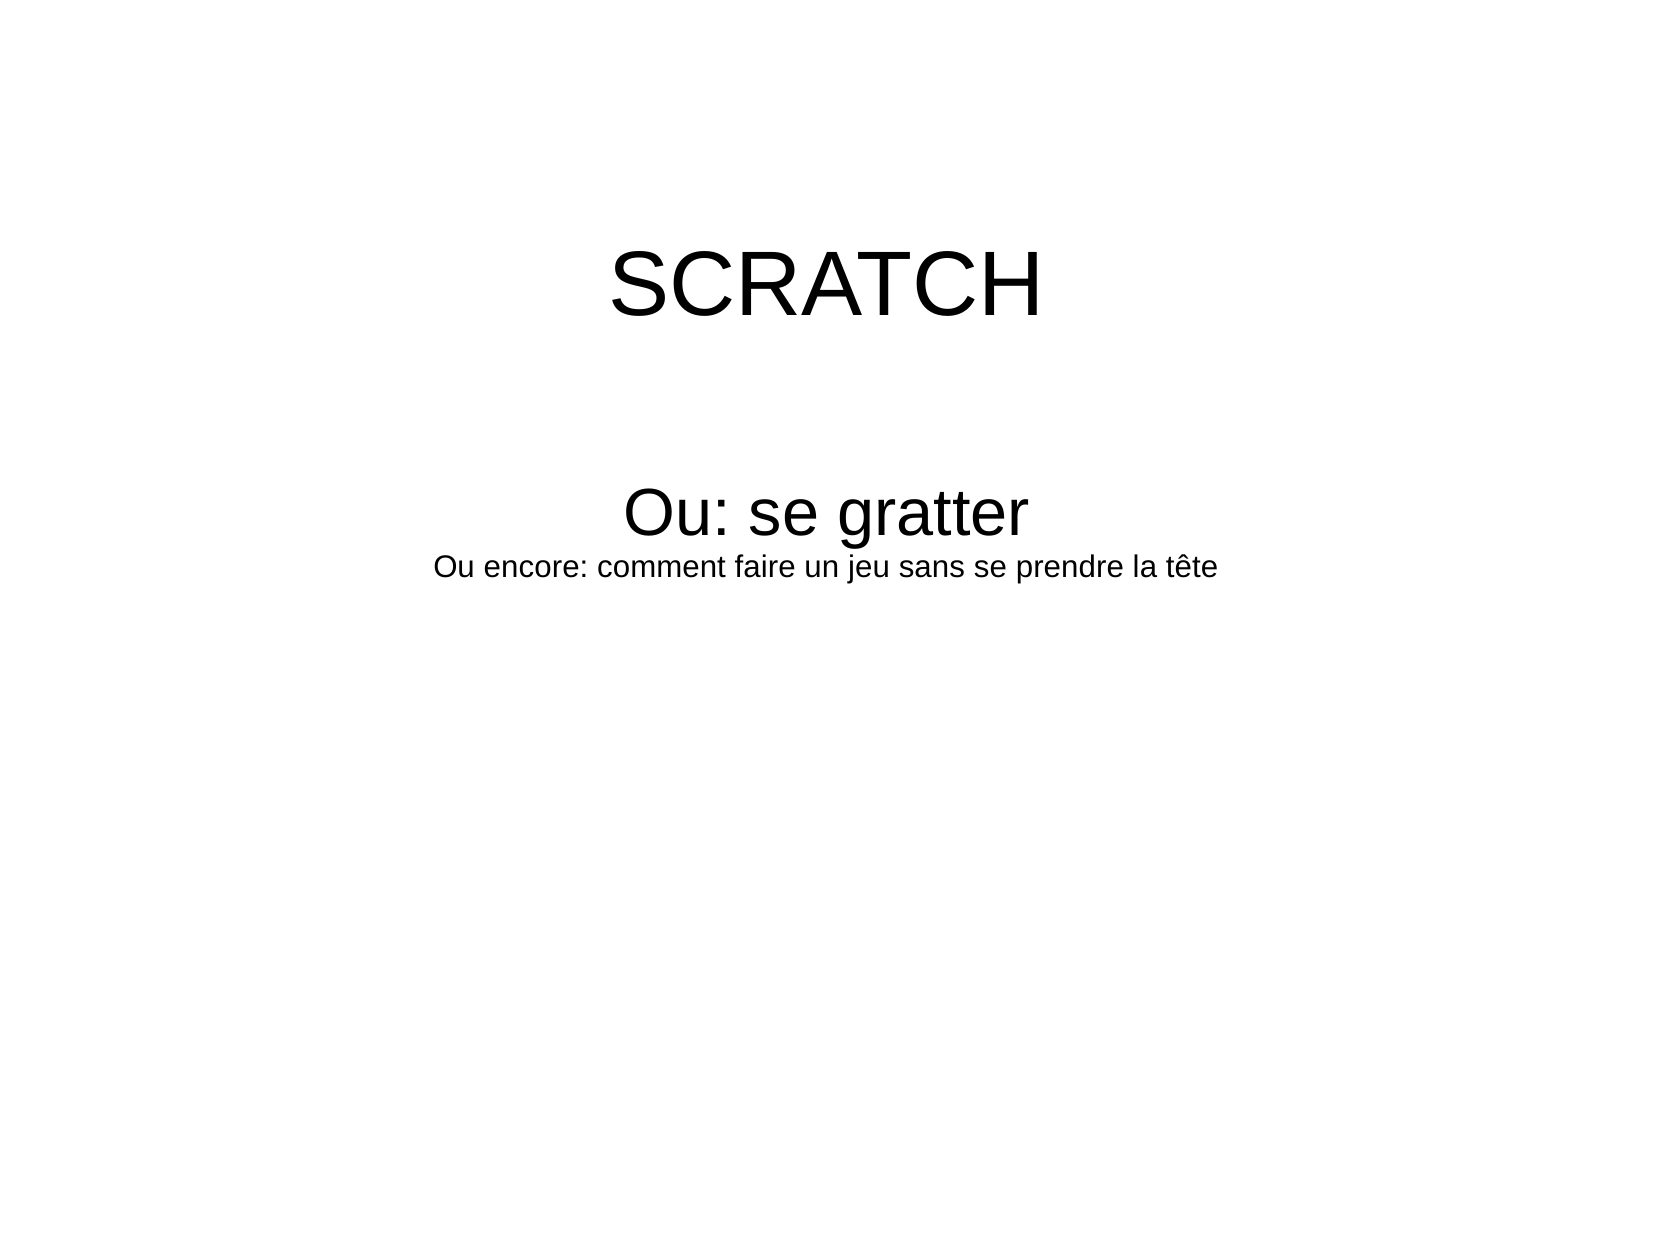

Ou: se gratter
Ou encore: comment faire un jeu sans se prendre la tête
# SCRATCH